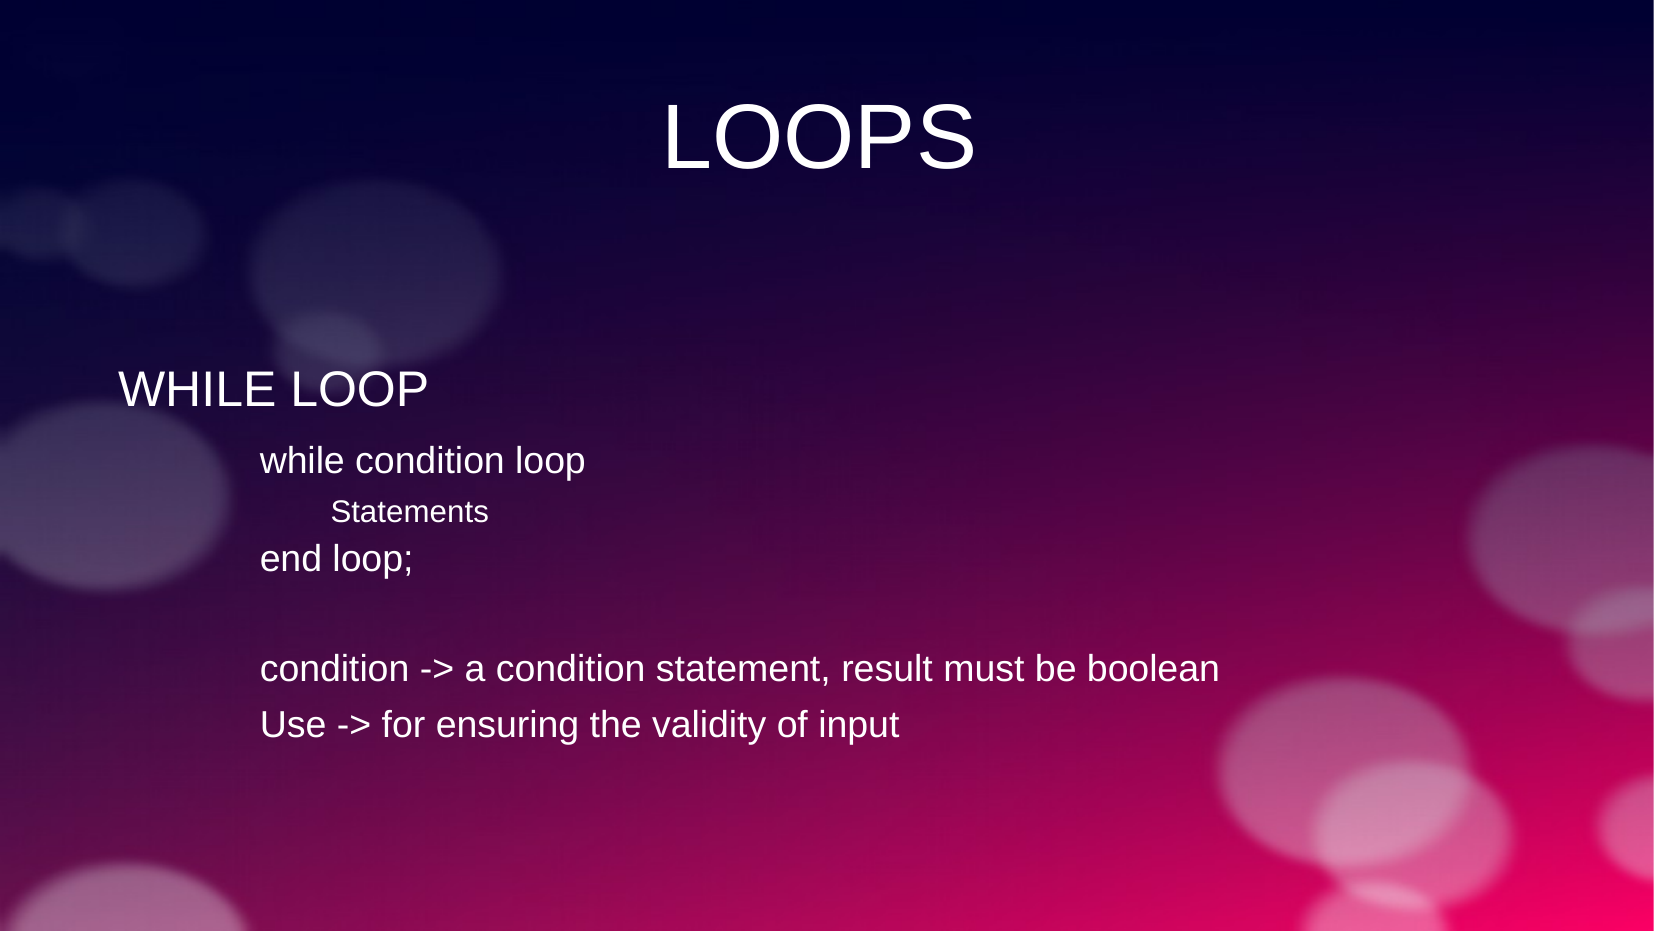

# LOOPS
WHILE LOOP
while condition loop
Statements
end loop;
condition -> a condition statement, result must be boolean
Use -> for ensuring the validity of input